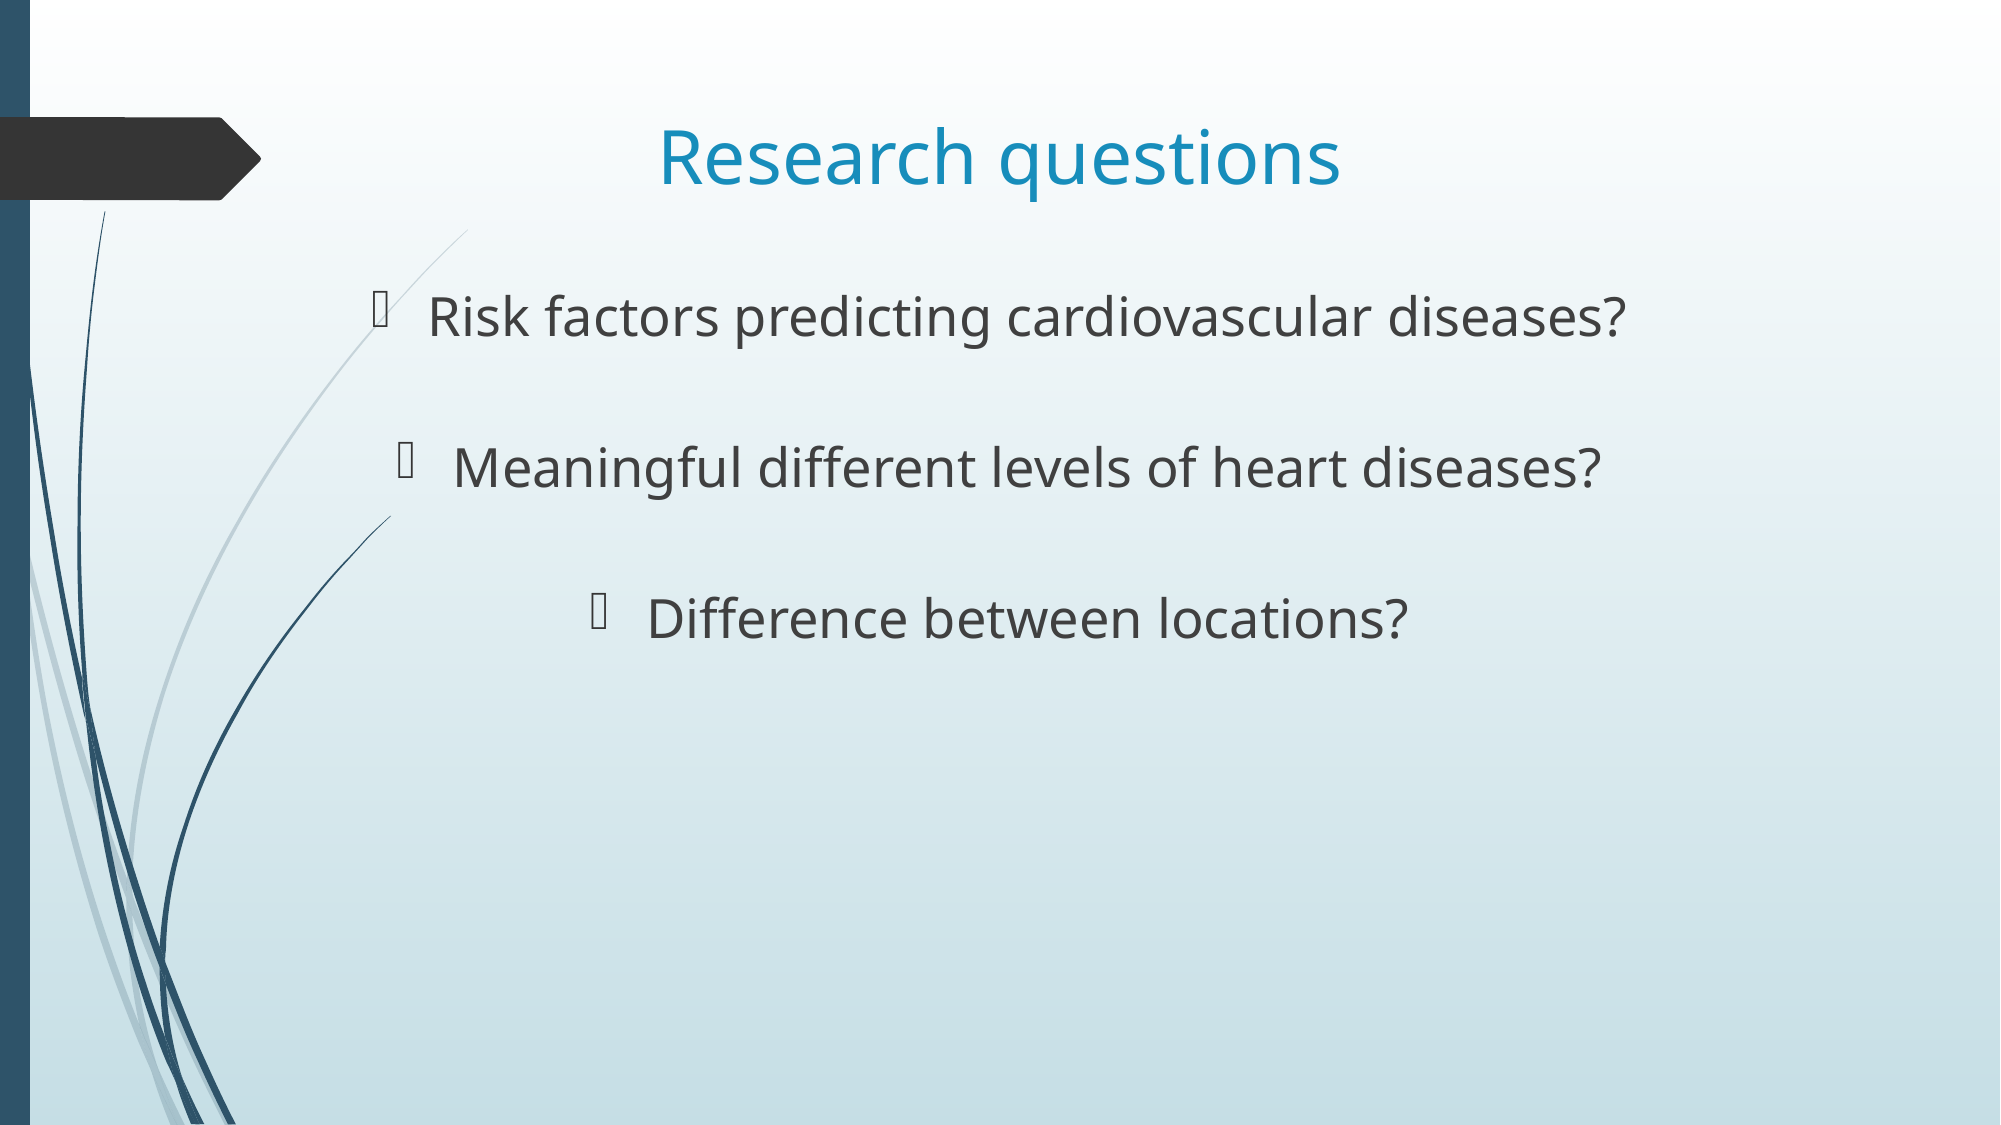

# Research questions
Risk factors predicting cardiovascular diseases?
Meaningful different levels of heart diseases?
Difference between locations?